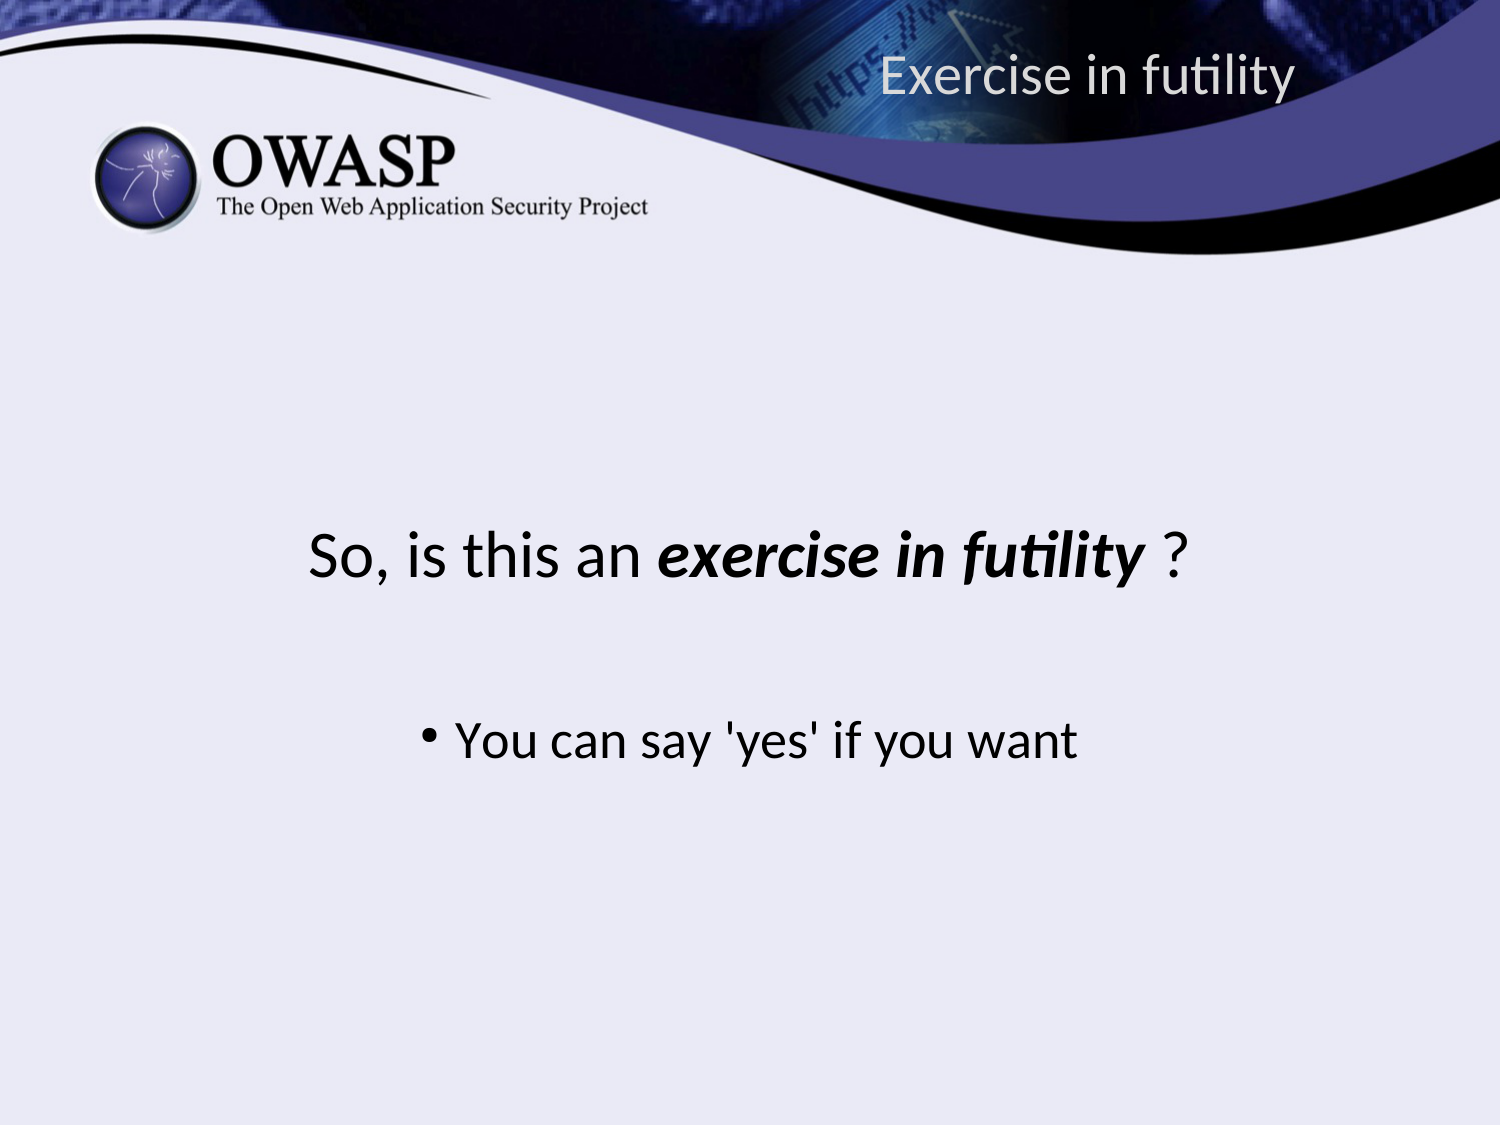

Exercise in futility
#
So, is this an exercise in futility ?
You can say 'yes' if you want